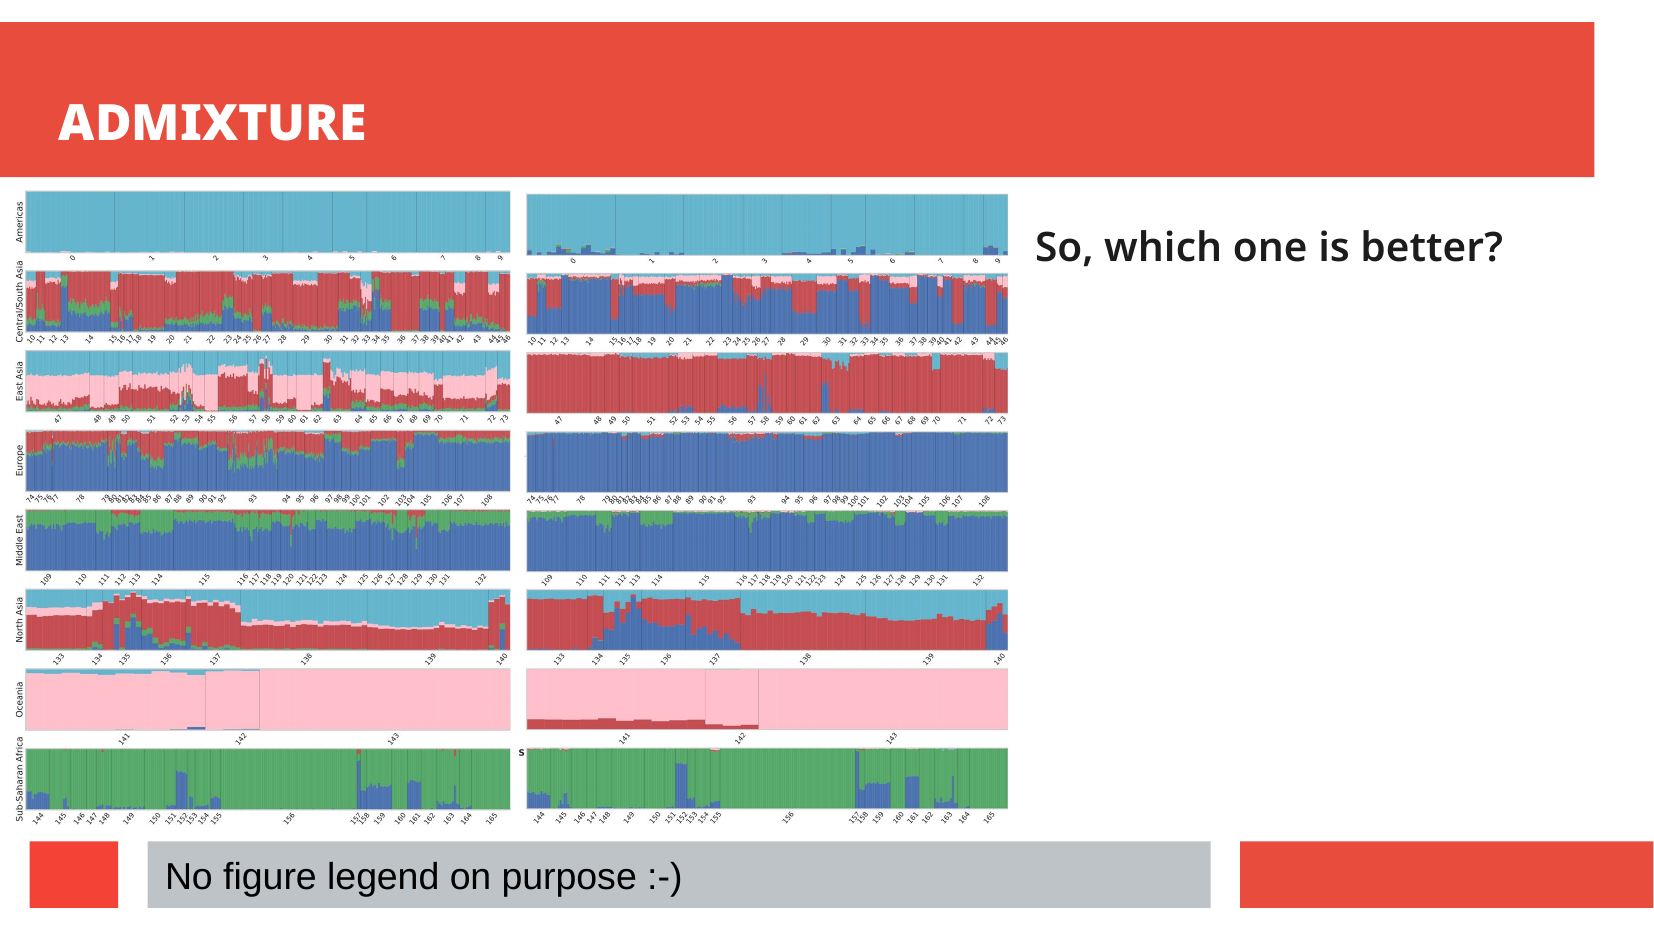

# ADMIXTURE
So, which one is better?
No figure legend on purpose :-)